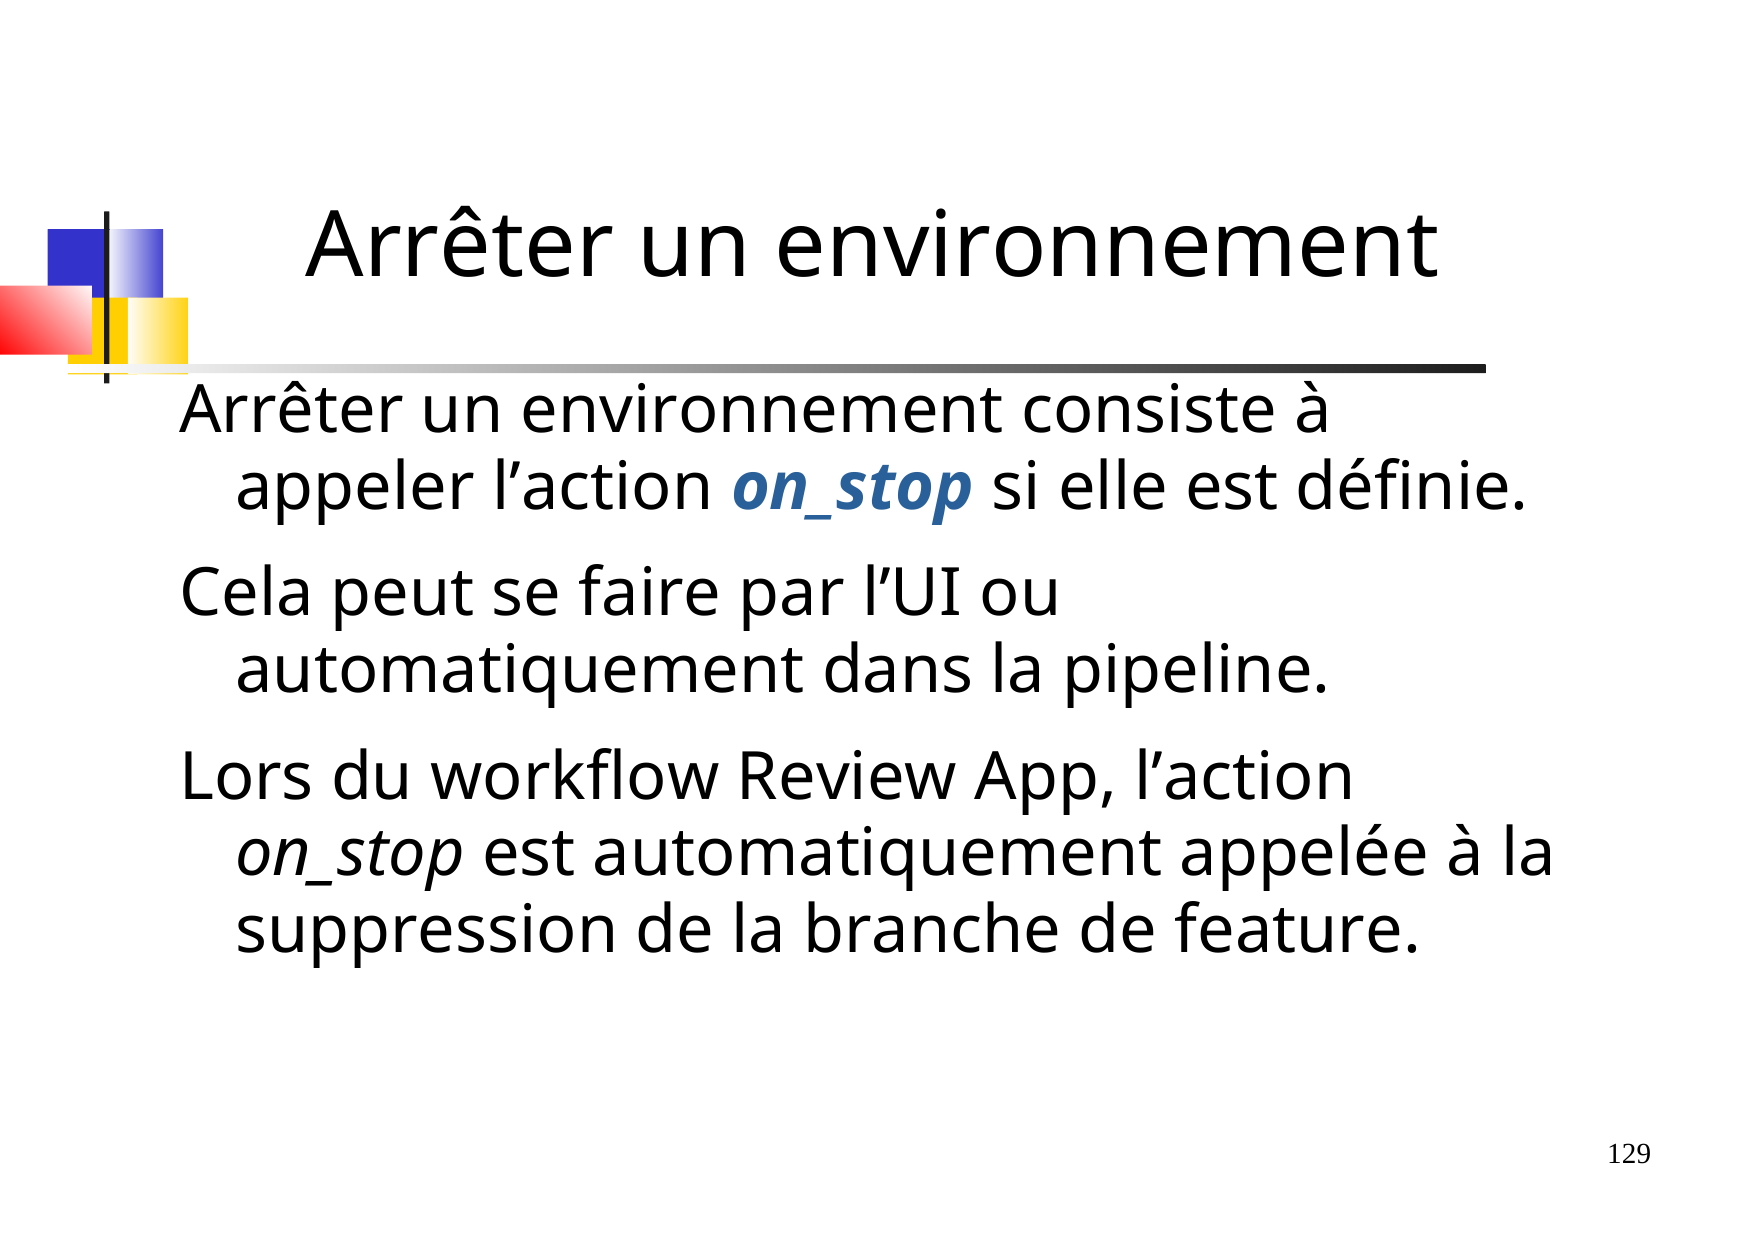

# Arrêter un environnement
Arrêter un environnement consiste à appeler l’action on_stop si elle est définie.
Cela peut se faire par l’UI ou automatiquement dans la pipeline.
Lors du workflow Review App, l’action on_stop est automatiquement appelée à la suppression de la branche de feature.